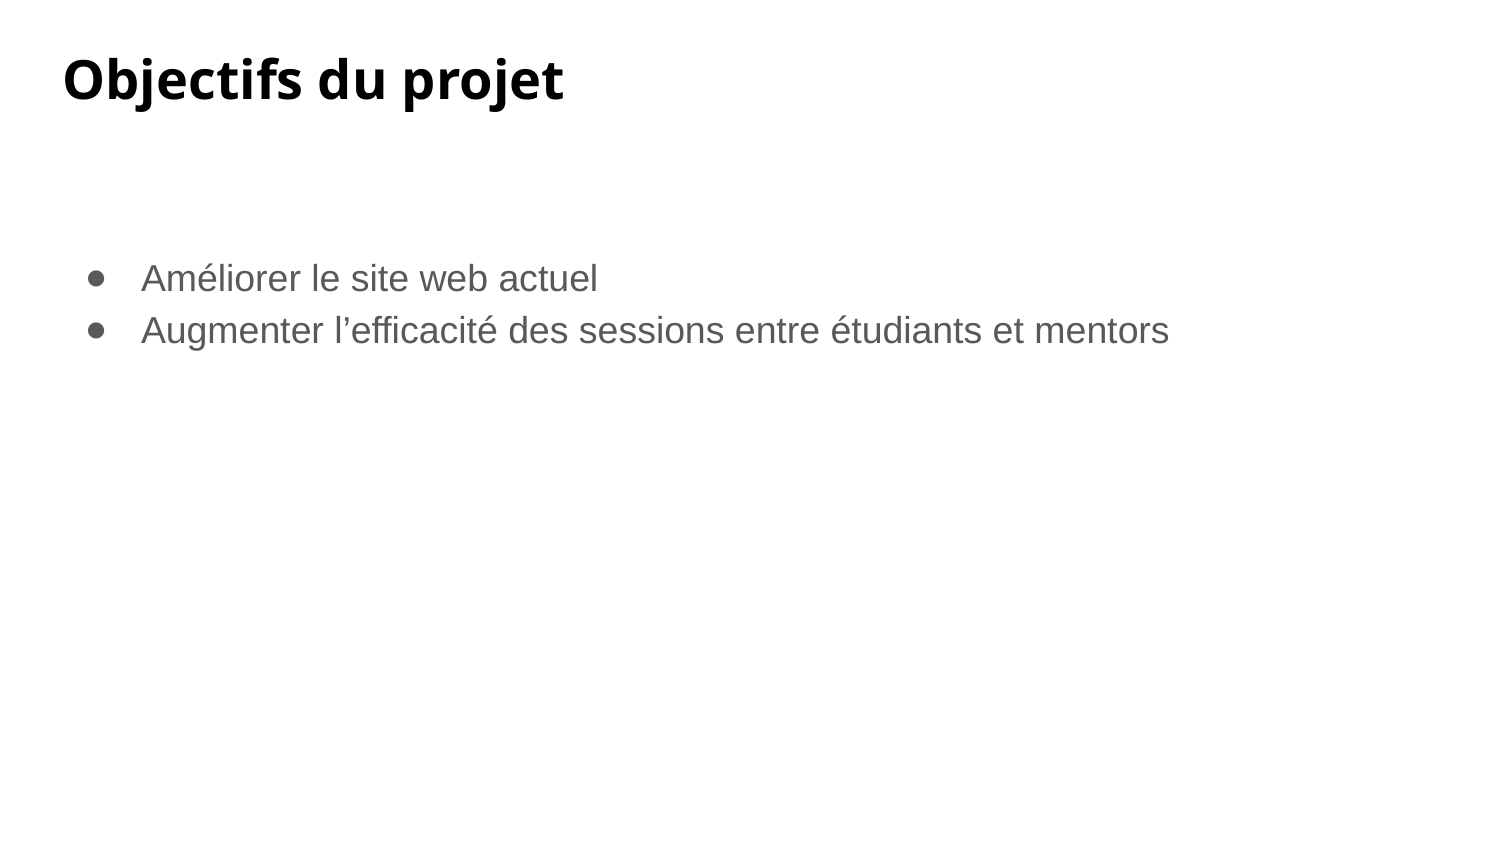

Objectifs du projet
# Améliorer le site web actuel
Augmenter l’efficacité des sessions entre étudiants et mentors